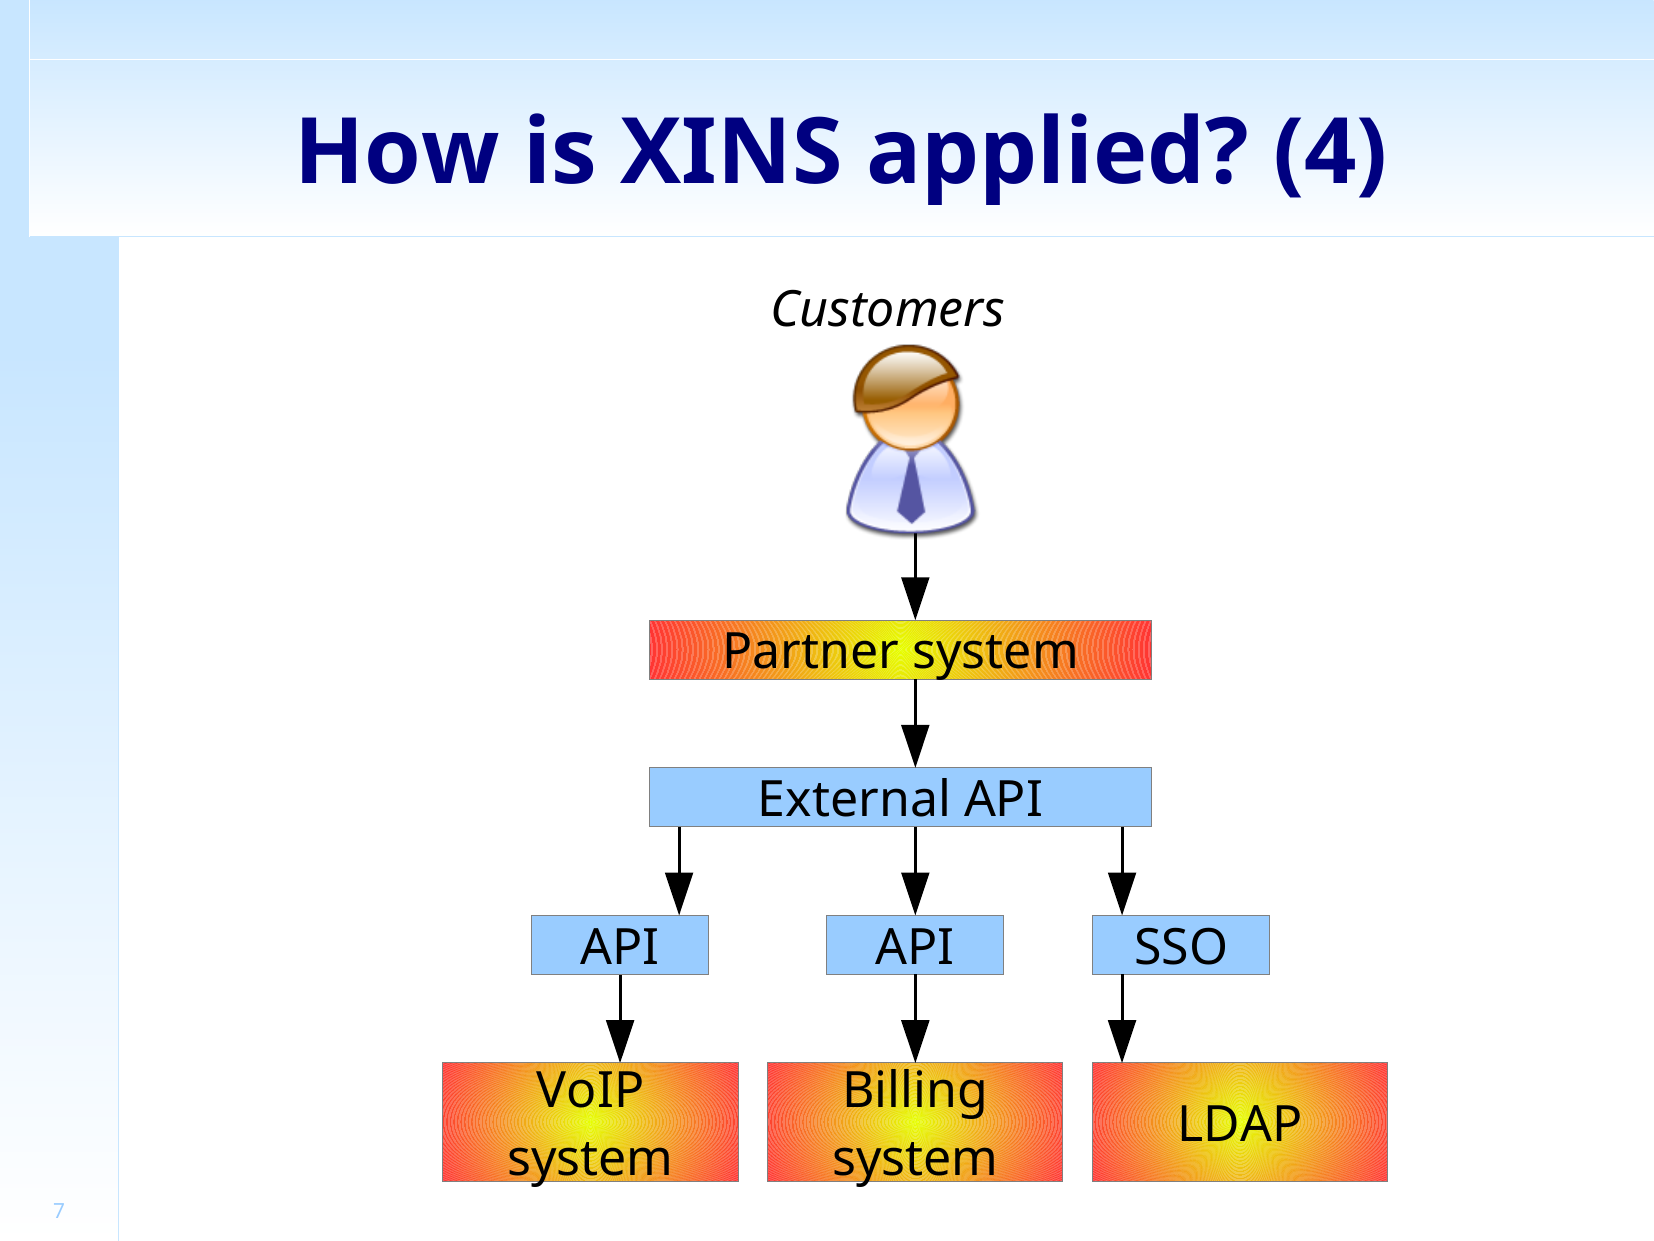

# How is XINS applied? (4)
Customers
Partner system
External API
API
API
SSO
VoIP
system
Billing
system
LDAP